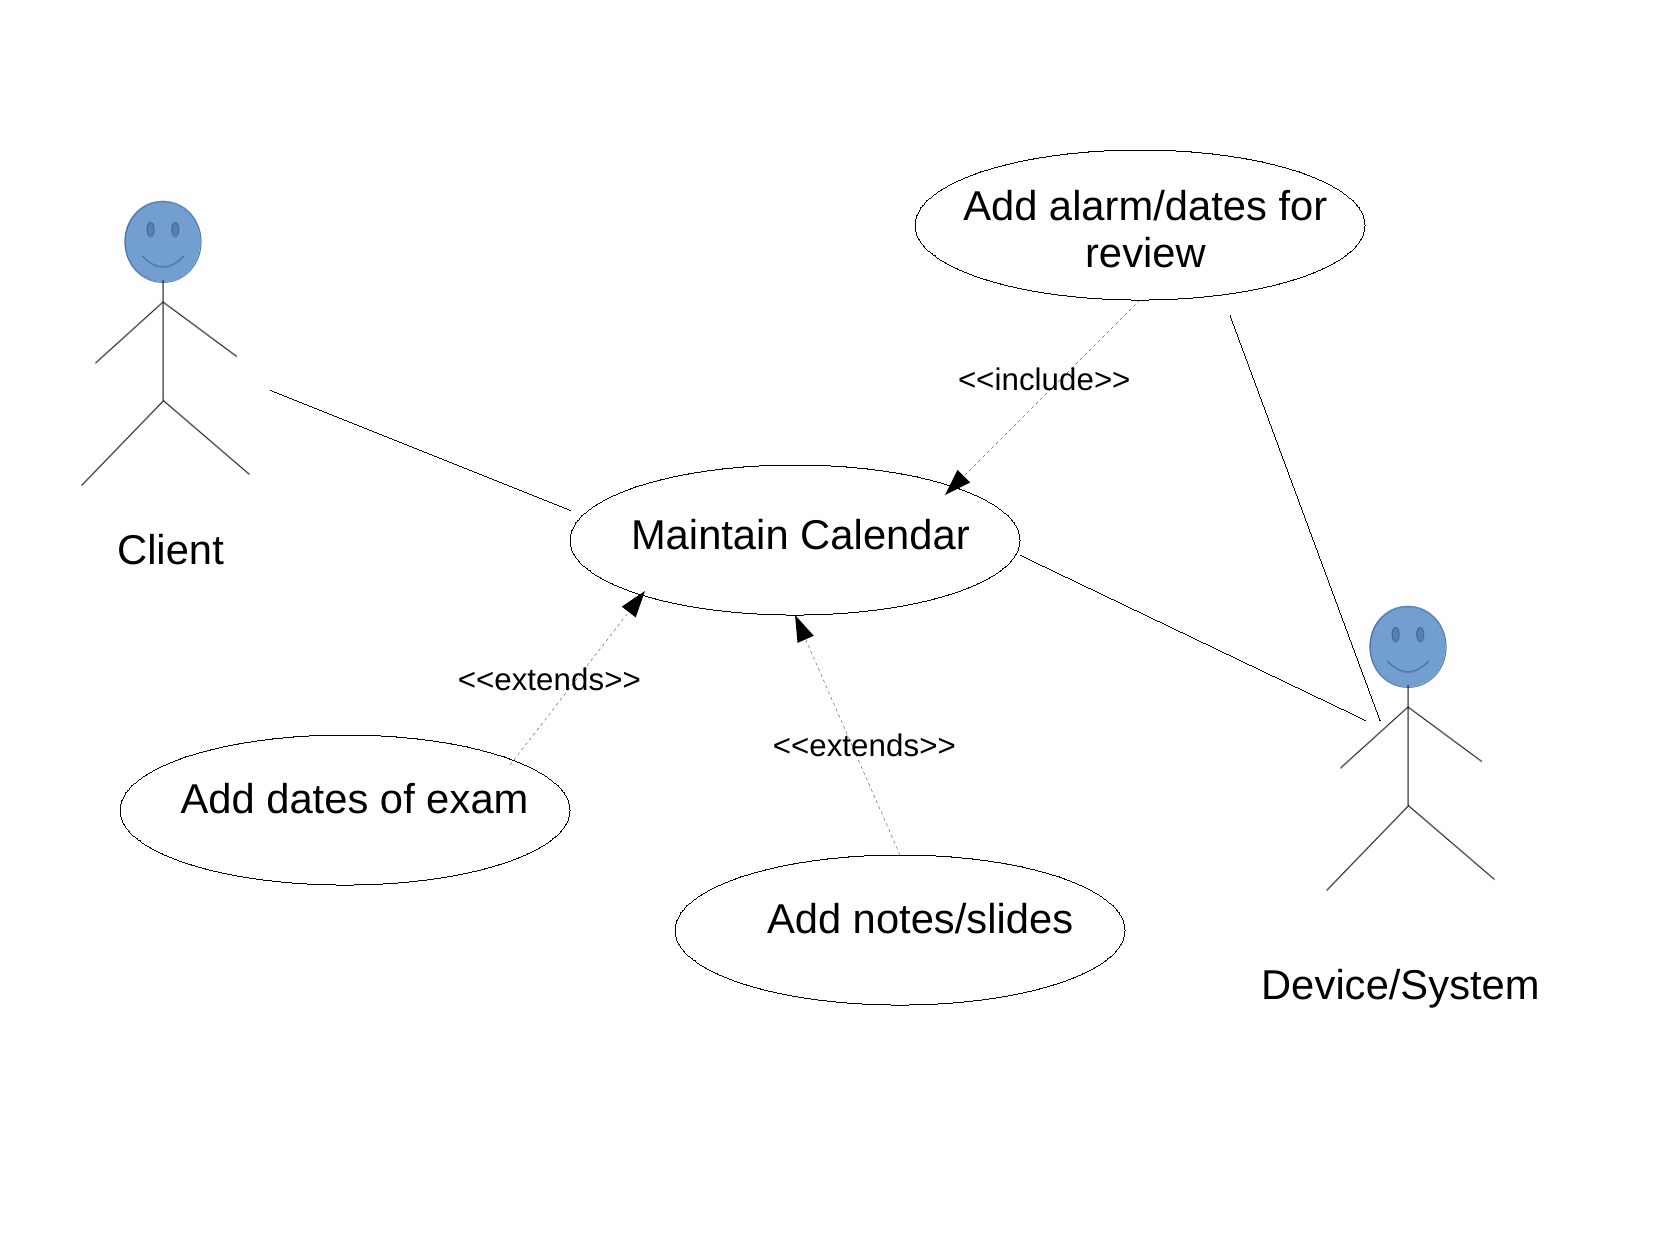

Add alarm/dates for review
<<include>>
Maintain Calendar
# Client
<<extends>>
<<extends>>
Add dates of exam
Add notes/slides
Device/System